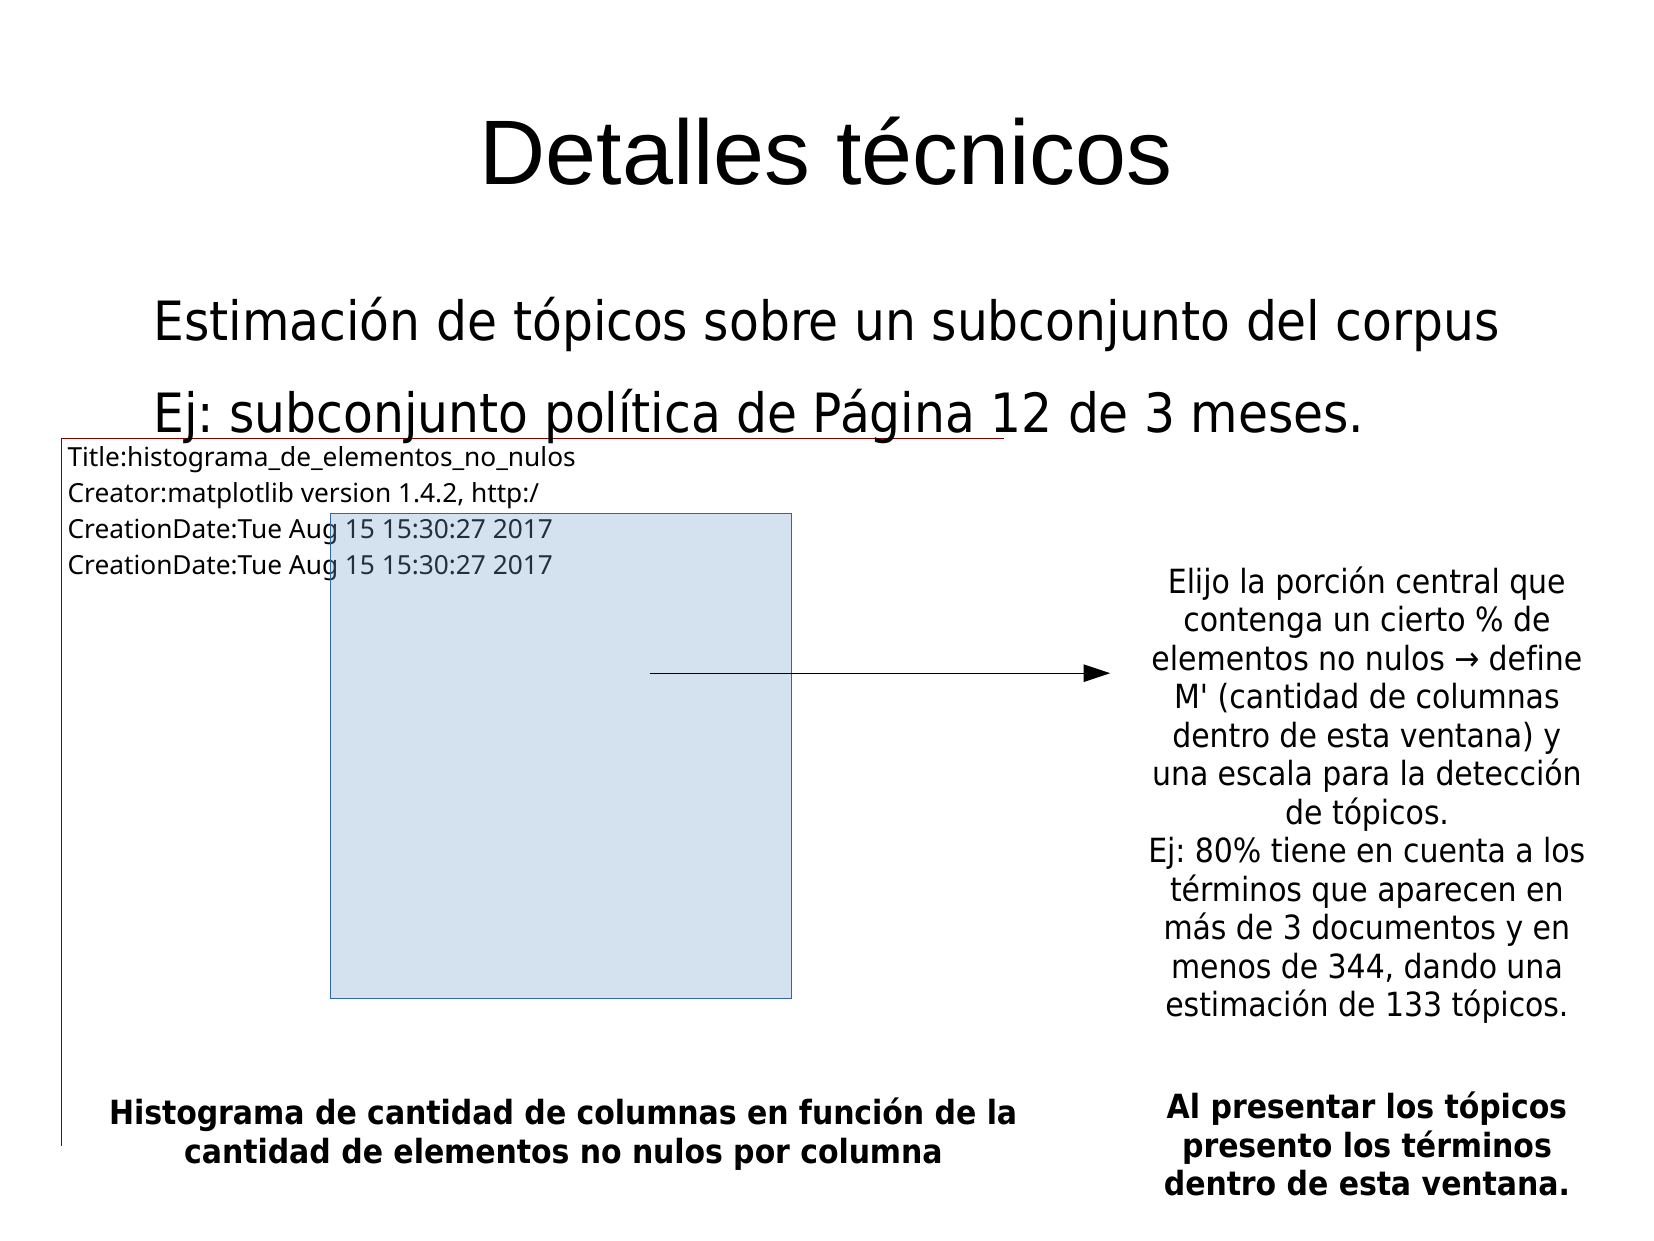

# Detalles técnicos
Estimación de tópicos sobre un subconjunto del corpus
Ej: subconjunto política de Página 12 de 3 meses.
Elijo la porción central que contenga un cierto % de elementos no nulos → define M' (cantidad de columnas dentro de esta ventana) y una escala para la detección de tópicos.
Ej: 80% tiene en cuenta a los términos que aparecen en más de 3 documentos y en menos de 344, dando una estimación de 133 tópicos.
Al presentar los tópicos presento los términos dentro de esta ventana.
Histograma de cantidad de columnas en función de la cantidad de elementos no nulos por columna